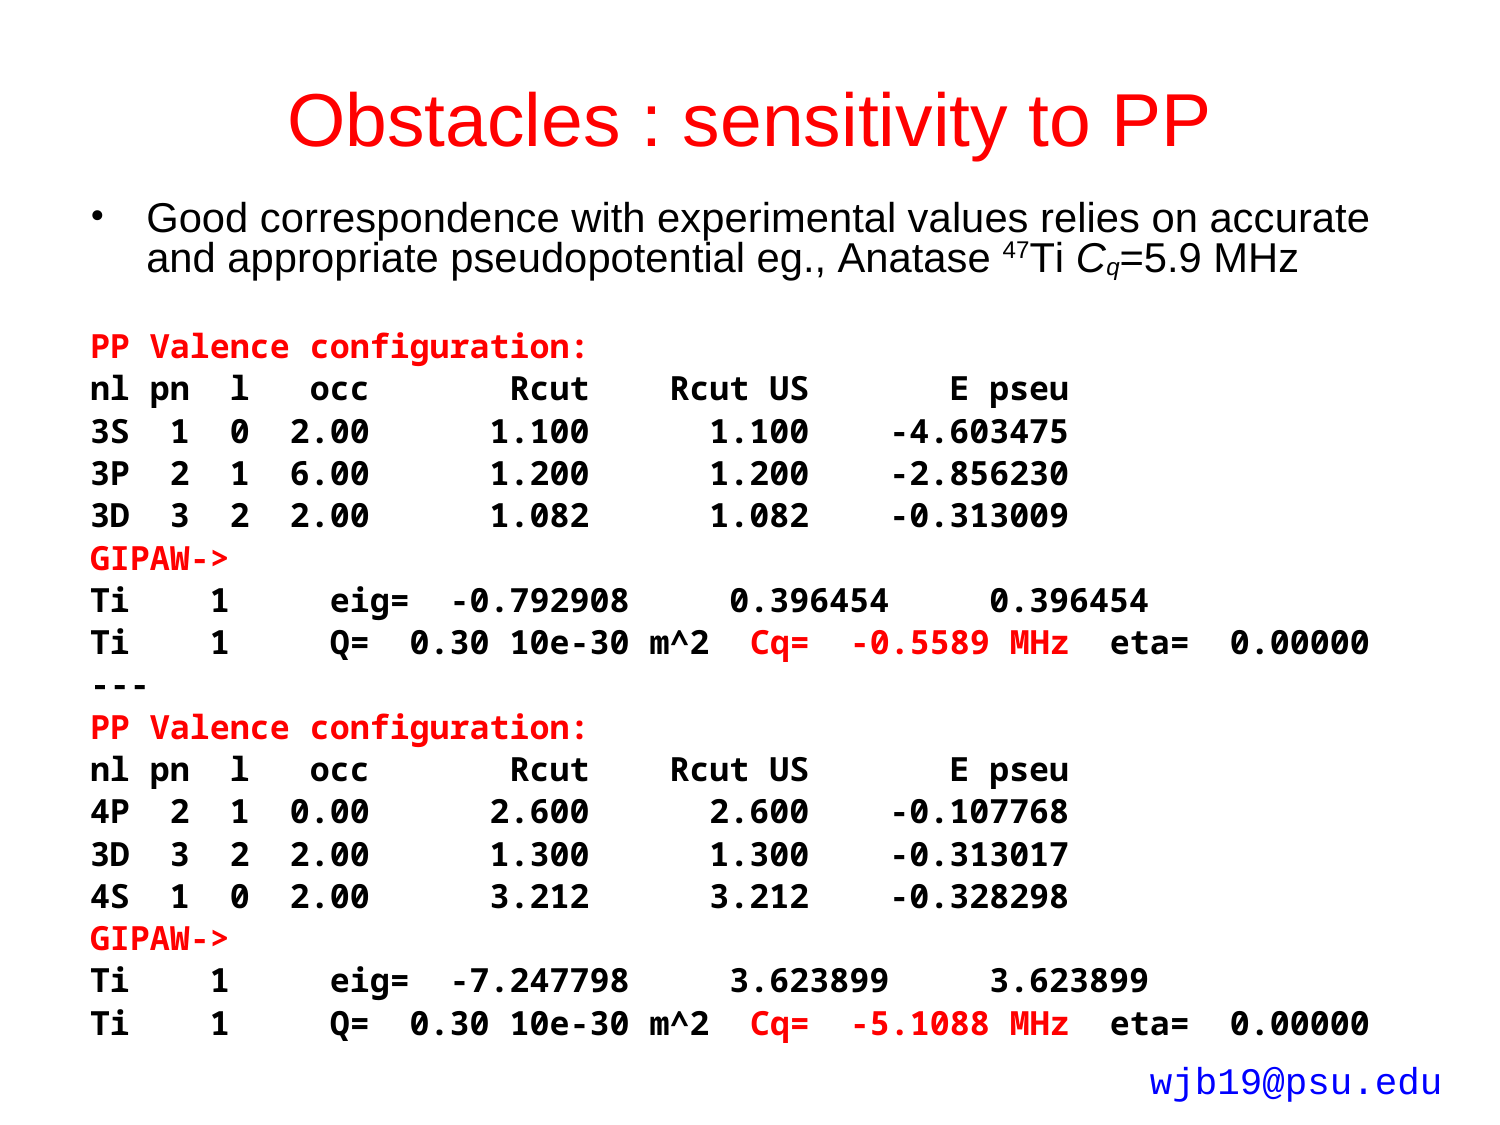

# Obstacles : sensitivity to PP
Good correspondence with experimental values relies on accurate and appropriate pseudopotential eg., Anatase 47Ti Cq=5.9 MHz
PP Valence configuration:
nl pn l occ Rcut Rcut US E pseu
3S 1 0 2.00 1.100 1.100 -4.603475
3P 2 1 6.00 1.200 1.200 -2.856230
3D 3 2 2.00 1.082 1.082 -0.313009
GIPAW->
Ti 1 eig= -0.792908 0.396454 0.396454
Ti 1 Q= 0.30 10e-30 m^2 Cq= -0.5589 MHz eta= 0.00000
---
PP Valence configuration:
nl pn l occ Rcut Rcut US E pseu
4P 2 1 0.00 2.600 2.600 -0.107768
3D 3 2 2.00 1.300 1.300 -0.313017
4S 1 0 2.00 3.212 3.212 -0.328298
GIPAW->
Ti 1 eig= -7.247798 3.623899 3.623899
Ti 1 Q= 0.30 10e-30 m^2 Cq= -5.1088 MHz eta= 0.00000
wjb19@psu.edu